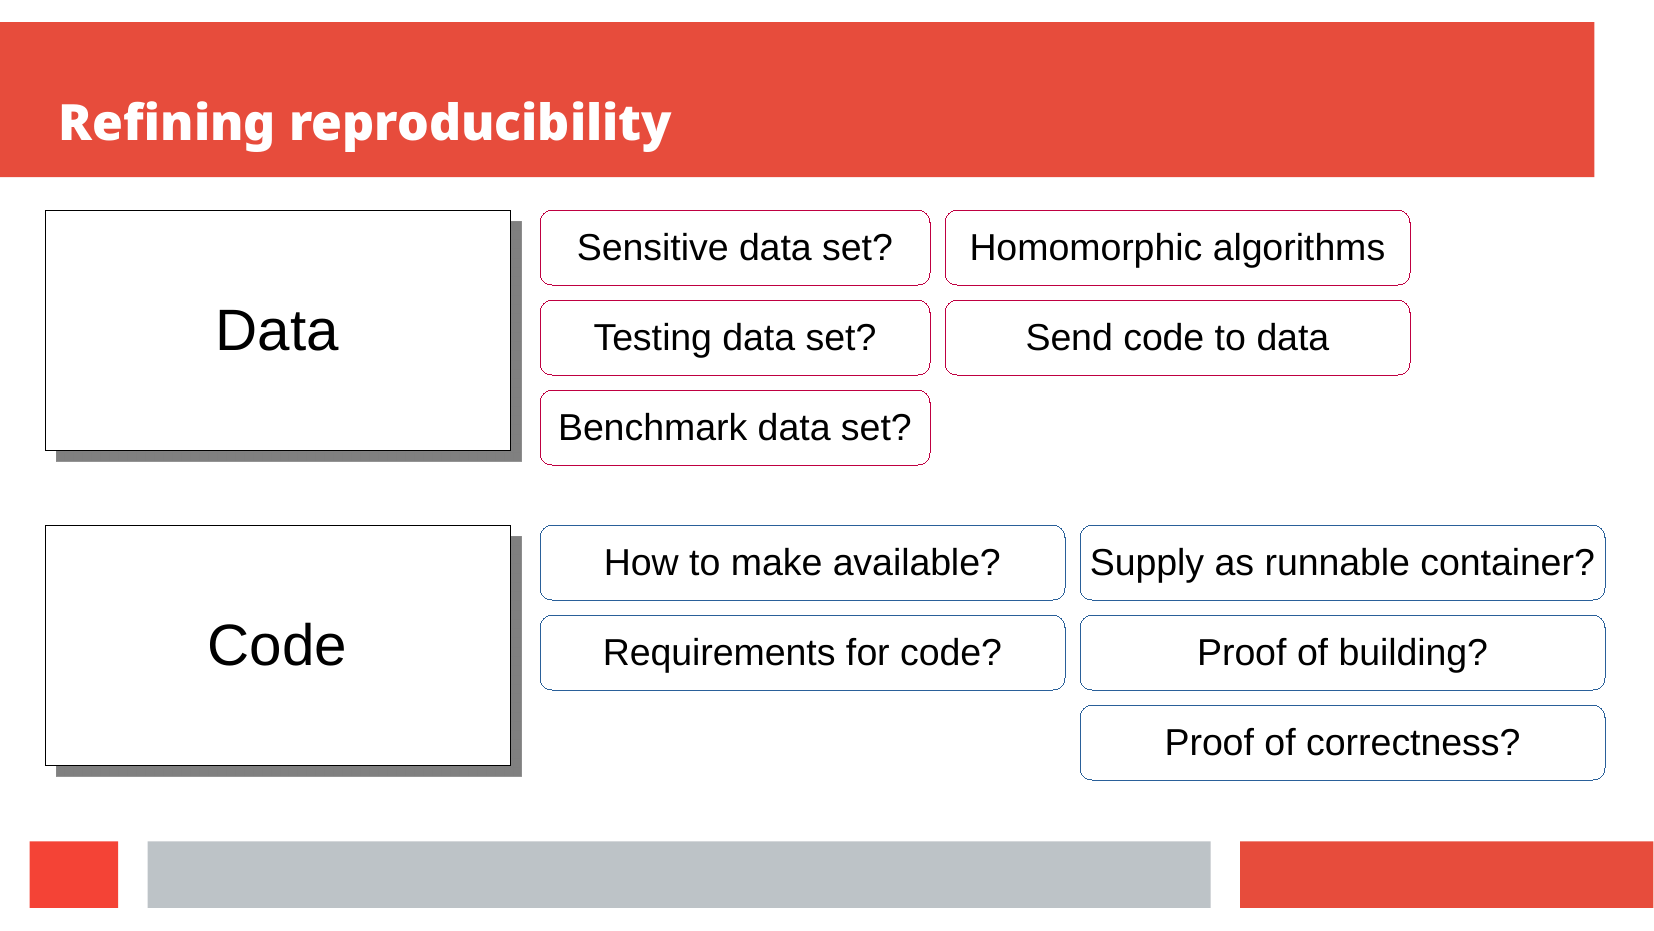

# Refining reproducibility
Data
Sensitive data set?
Homomorphic algorithms
Testing data set?
Send code to data
Benchmark data set?
Code
How to make available?
Supply as runnable container?
Requirements for code?
Proof of building?
Proof of correctness?